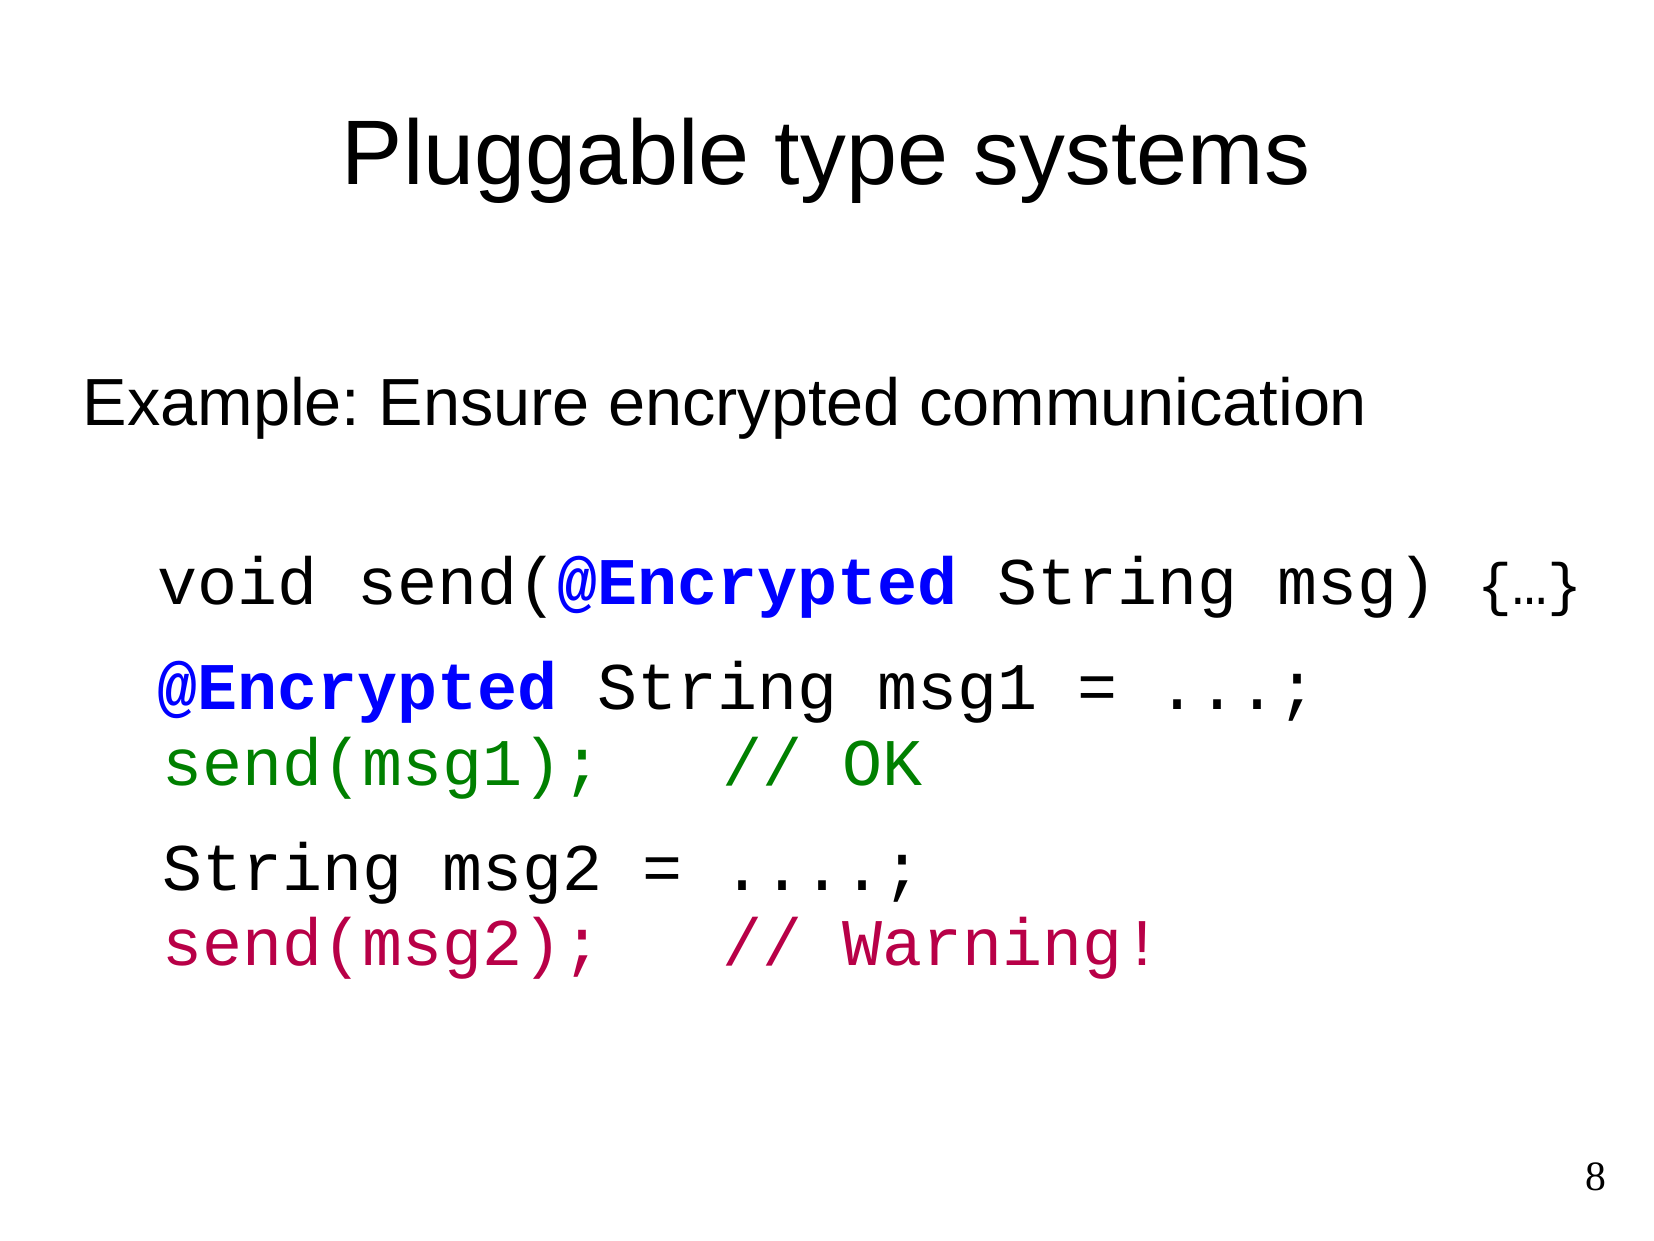

# Pluggable type systems
Example: Ensure encrypted communication
 	void send(@Encrypted String msg) {…}
 	@Encrypted String msg1 = ...;
 send(msg1); // OK
 String msg2 = ....;
 send(msg2); // Warning!
8